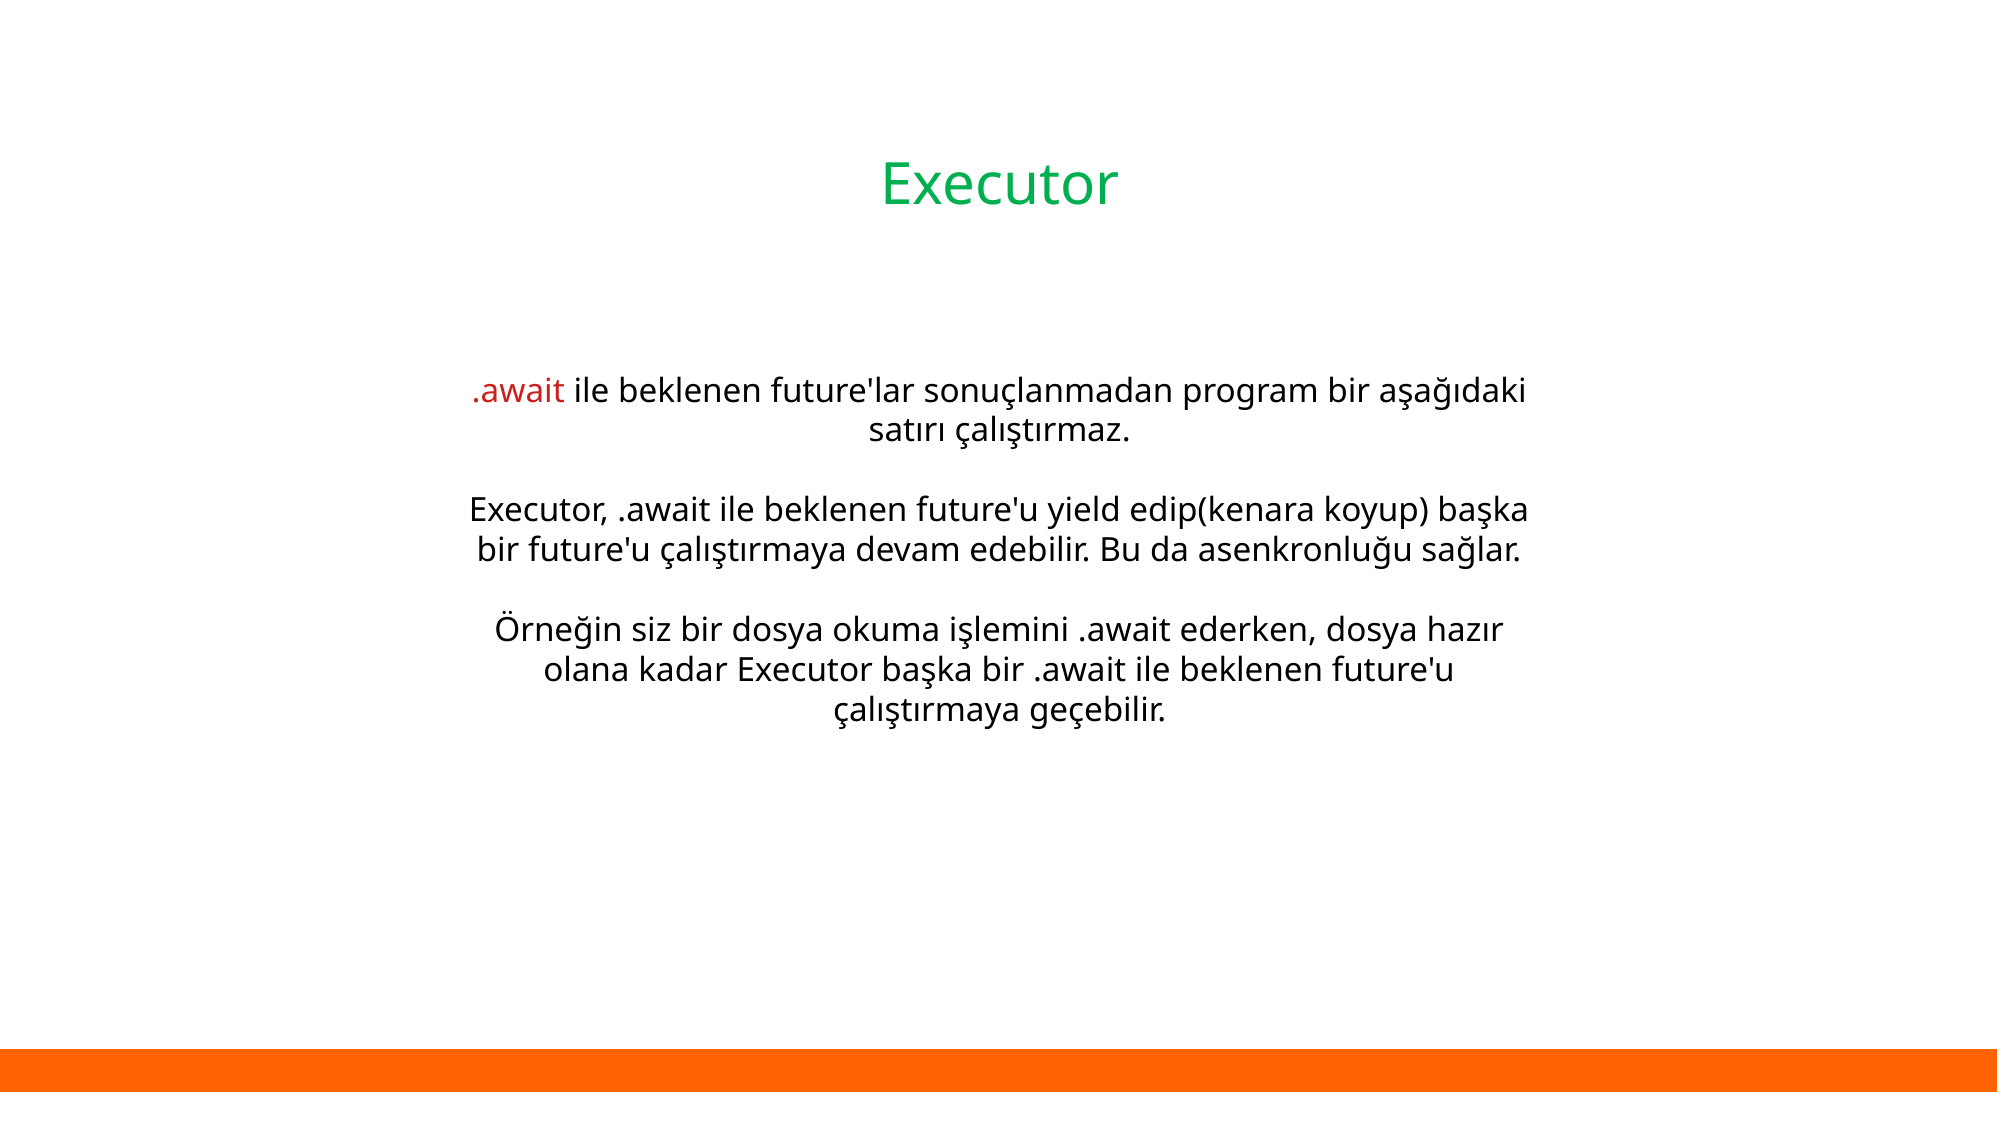

Executor
.await ile beklenen future'lar sonuçlanmadan program bir aşağıdaki satırı çalıştırmaz.
Executor, .await ile beklenen future'u yield edip(kenara koyup) başka bir future'u çalıştırmaya devam edebilir. Bu da asenkronluğu sağlar.
Örneğin siz bir dosya okuma işlemini .await ederken, dosya hazır olana kadar Executor başka bir .await ile beklenen future'u çalıştırmaya geçebilir.